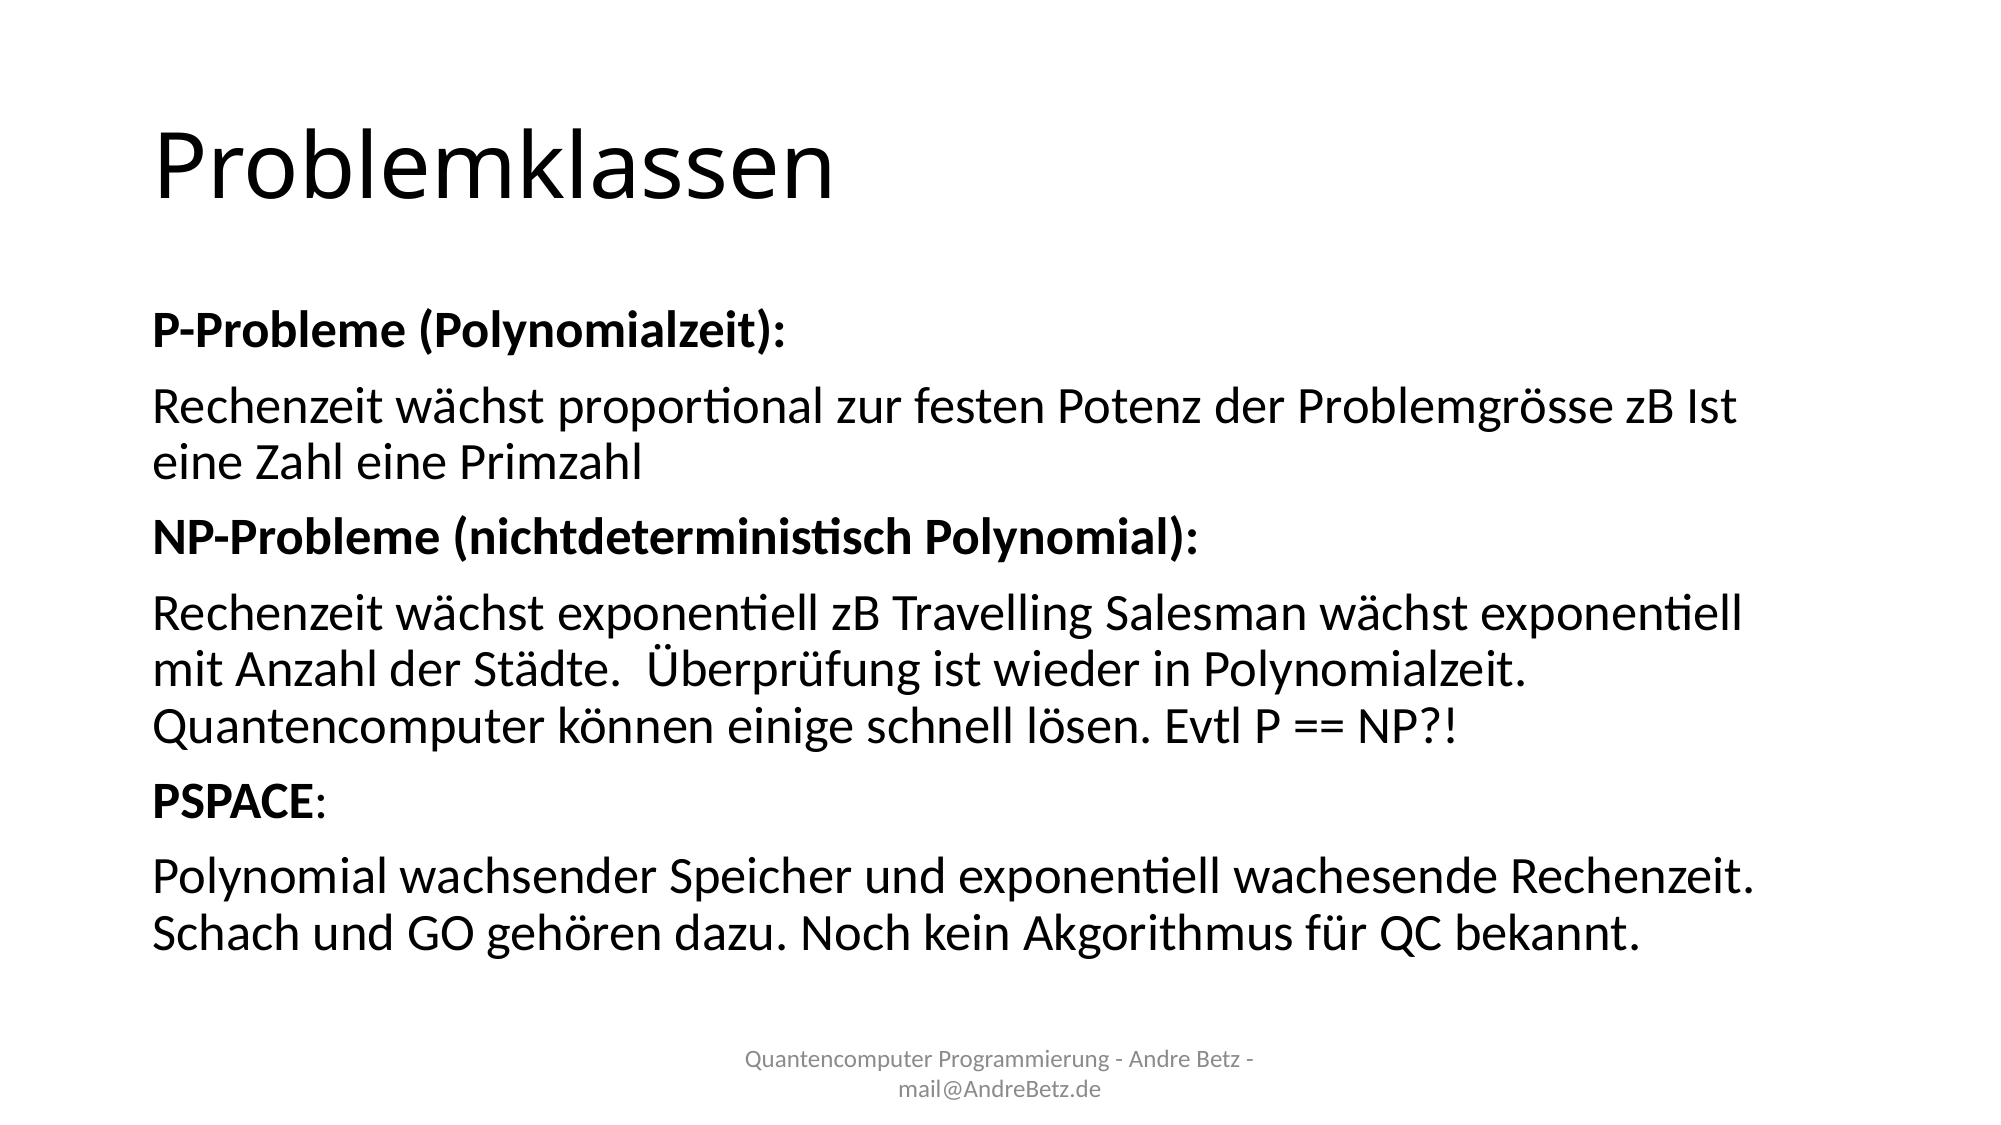

# Problemklassen
P-Probleme (Polynomialzeit):
Rechenzeit wächst proportional zur festen Potenz der Problemgrösse zB Ist eine Zahl eine Primzahl
NP-Probleme (nichtdeterministisch Polynomial):
Rechenzeit wächst exponentiell zB Travelling Salesman wächst exponentiell mit Anzahl der Städte. Überprüfung ist wieder in Polynomialzeit. Quantencomputer können einige schnell lösen. Evtl P == NP?!
PSPACE:
Polynomial wachsender Speicher und exponentiell wachesende Rechenzeit. Schach und GO gehören dazu. Noch kein Akgorithmus für QC bekannt.
Quantencomputer Programmierung - Andre Betz - mail@AndreBetz.de